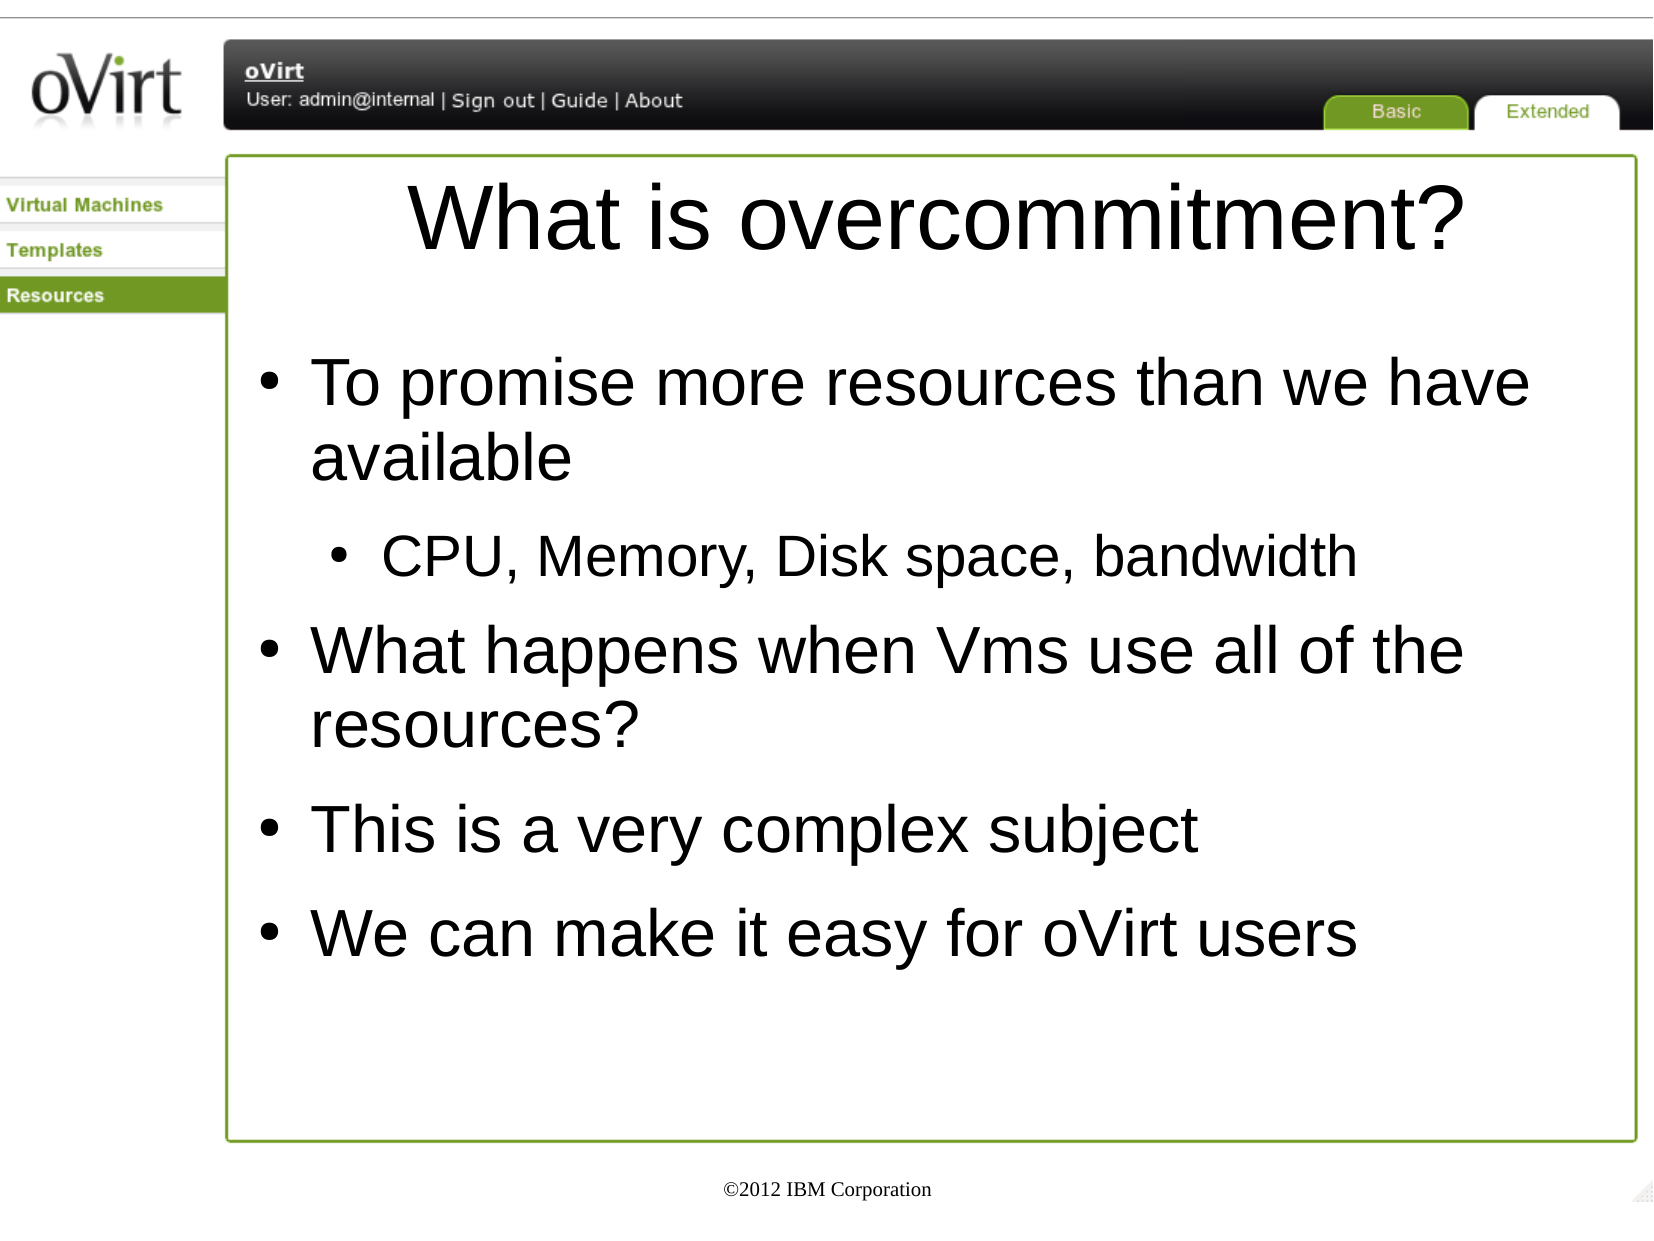

# What is overcommitment?
To promise more resources than we have available
CPU, Memory, Disk space, bandwidth
What happens when Vms use all of the resources?
This is a very complex subject
We can make it easy for oVirt users